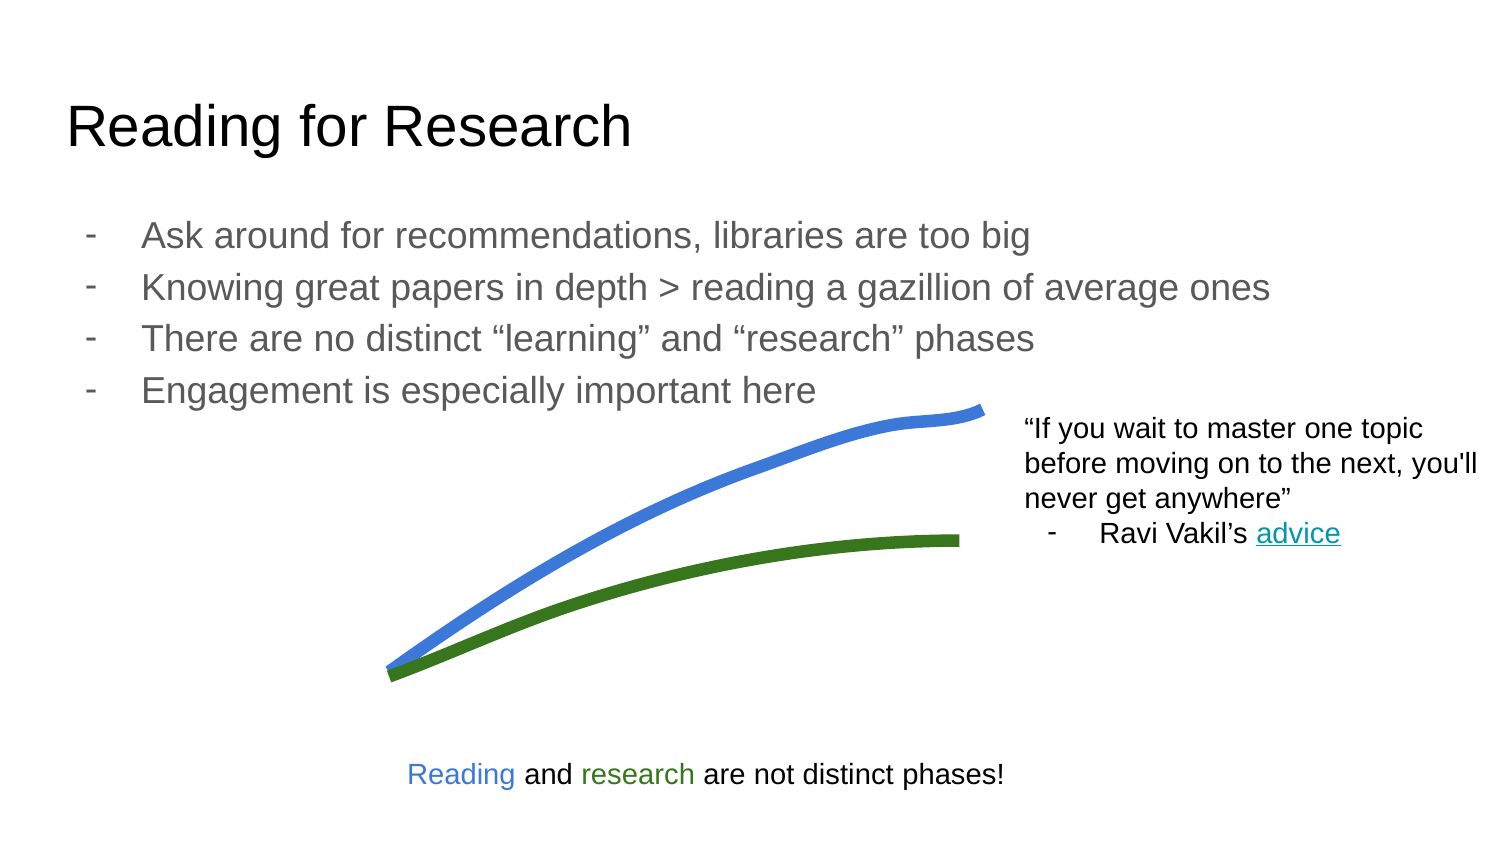

# Reading for Research
Ask around for recommendations, libraries are too big
Knowing great papers in depth > reading a gazillion of average ones
There are no distinct “learning” and “research” phases
Engagement is especially important here
“If you wait to master one topic before moving on to the next, you'll never get anywhere”
Ravi Vakil’s advice
Reading and research are not distinct phases!